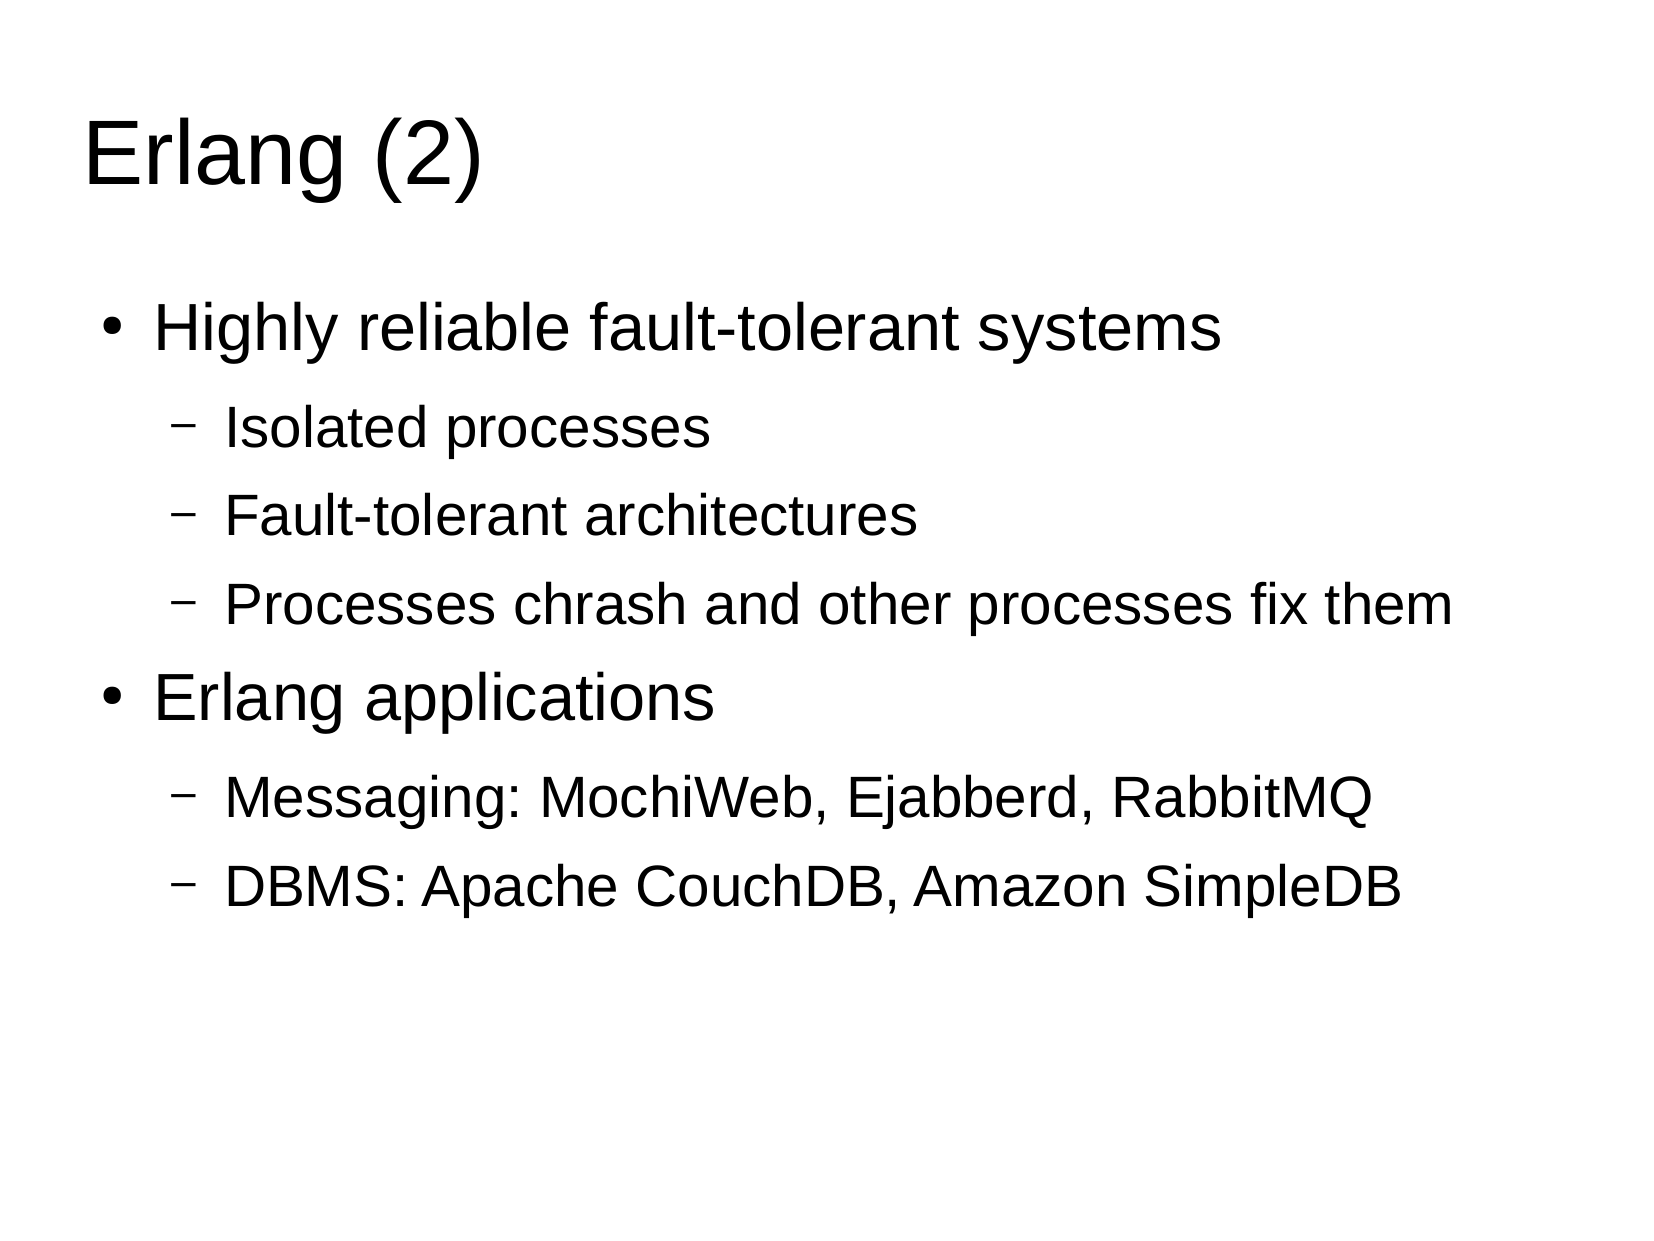

# Erlang (2)
Highly reliable fault-tolerant systems
Isolated processes
Fault-tolerant architectures
Processes chrash and other processes fix them
Erlang applications
Messaging: MochiWeb, Ejabberd, RabbitMQ
DBMS: Apache CouchDB, Amazon SimpleDB